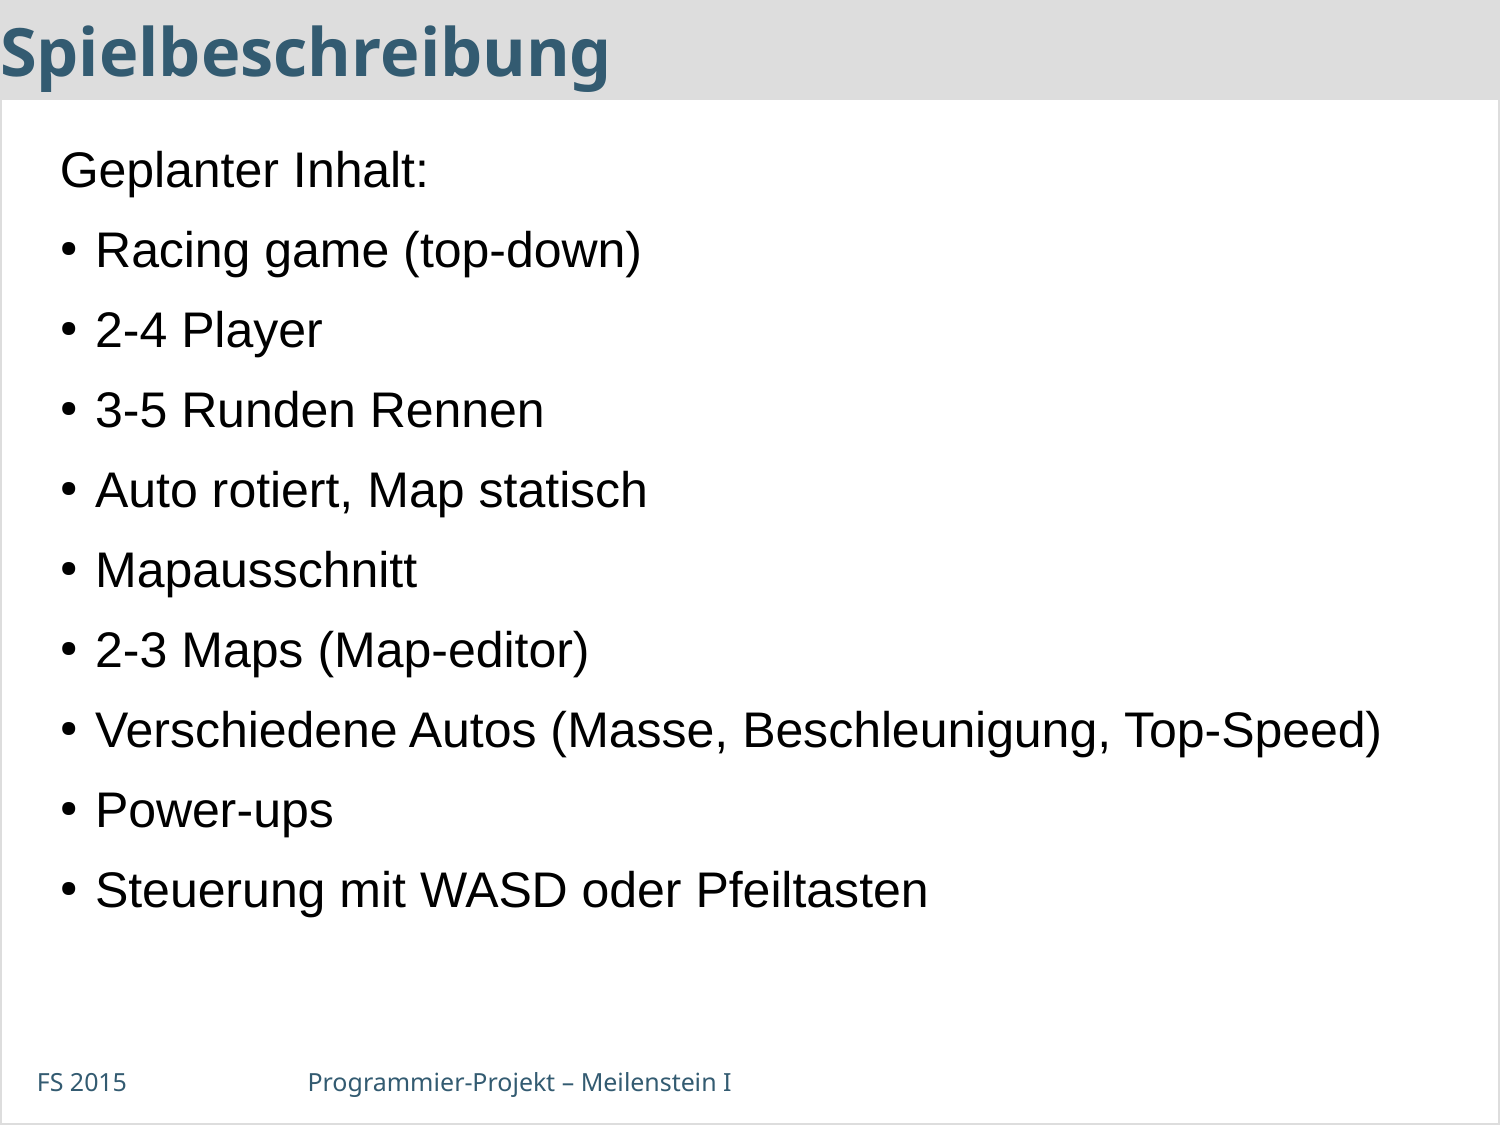

# Spielbeschreibung
Geplanter Inhalt:
Racing game (top-down)
2-4 Player
3-5 Runden Rennen
Auto rotiert, Map statisch
Mapausschnitt
2-3 Maps (Map-editor)
Verschiedene Autos (Masse, Beschleunigung, Top-Speed)
Power-ups
Steuerung mit WASD oder Pfeiltasten
FS 2015
Programmier-Projekt – Meilenstein I